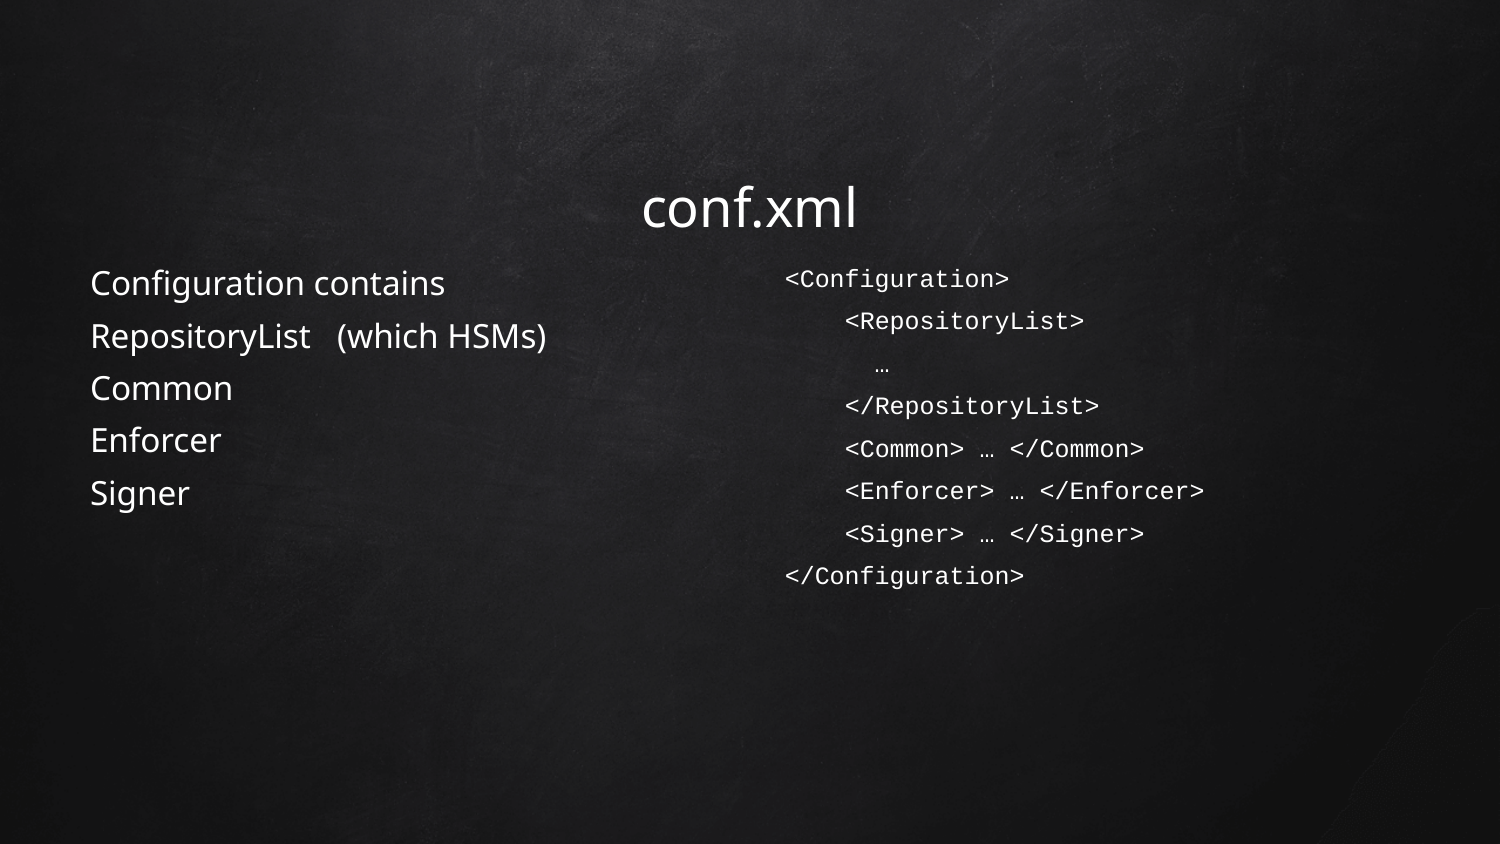

# conf.xml
Configuration contains
RepositoryList (which HSMs)
Common
Enforcer
Signer
<Configuration>
 <RepositoryList>
 …
 </RepositoryList>
 <Common> … </Common>
 <Enforcer> … </Enforcer>
 <Signer> … </Signer>
</Configuration>